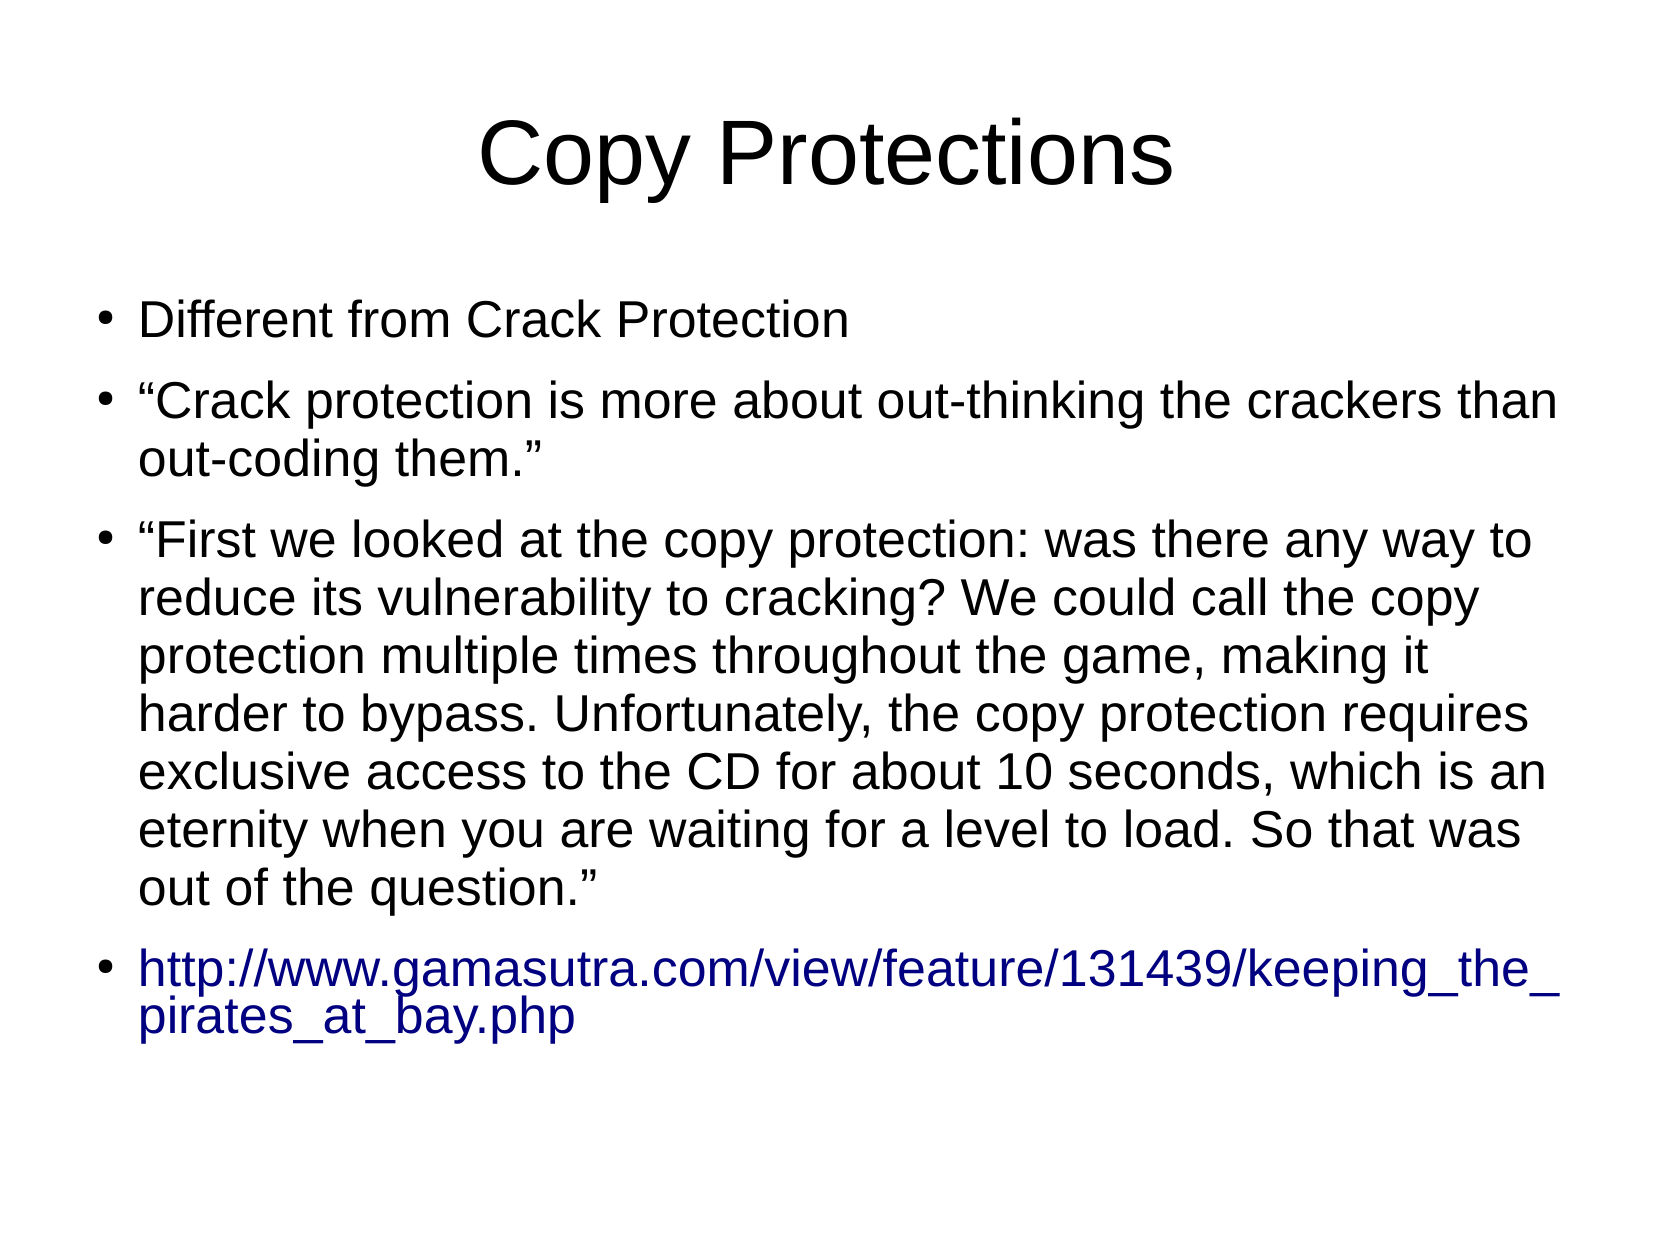

# Copy Protections
Different from Crack Protection
“Crack protection is more about out-thinking the crackers than out-coding them.”
“First we looked at the copy protection: was there any way to reduce its vulnerability to cracking? We could call the copy protection multiple times throughout the game, making it harder to bypass. Unfortunately, the copy protection requires exclusive access to the CD for about 10 seconds, which is an eternity when you are waiting for a level to load. So that was out of the question.”
http://www.gamasutra.com/view/feature/131439/keeping_the_pirates_at_bay.php